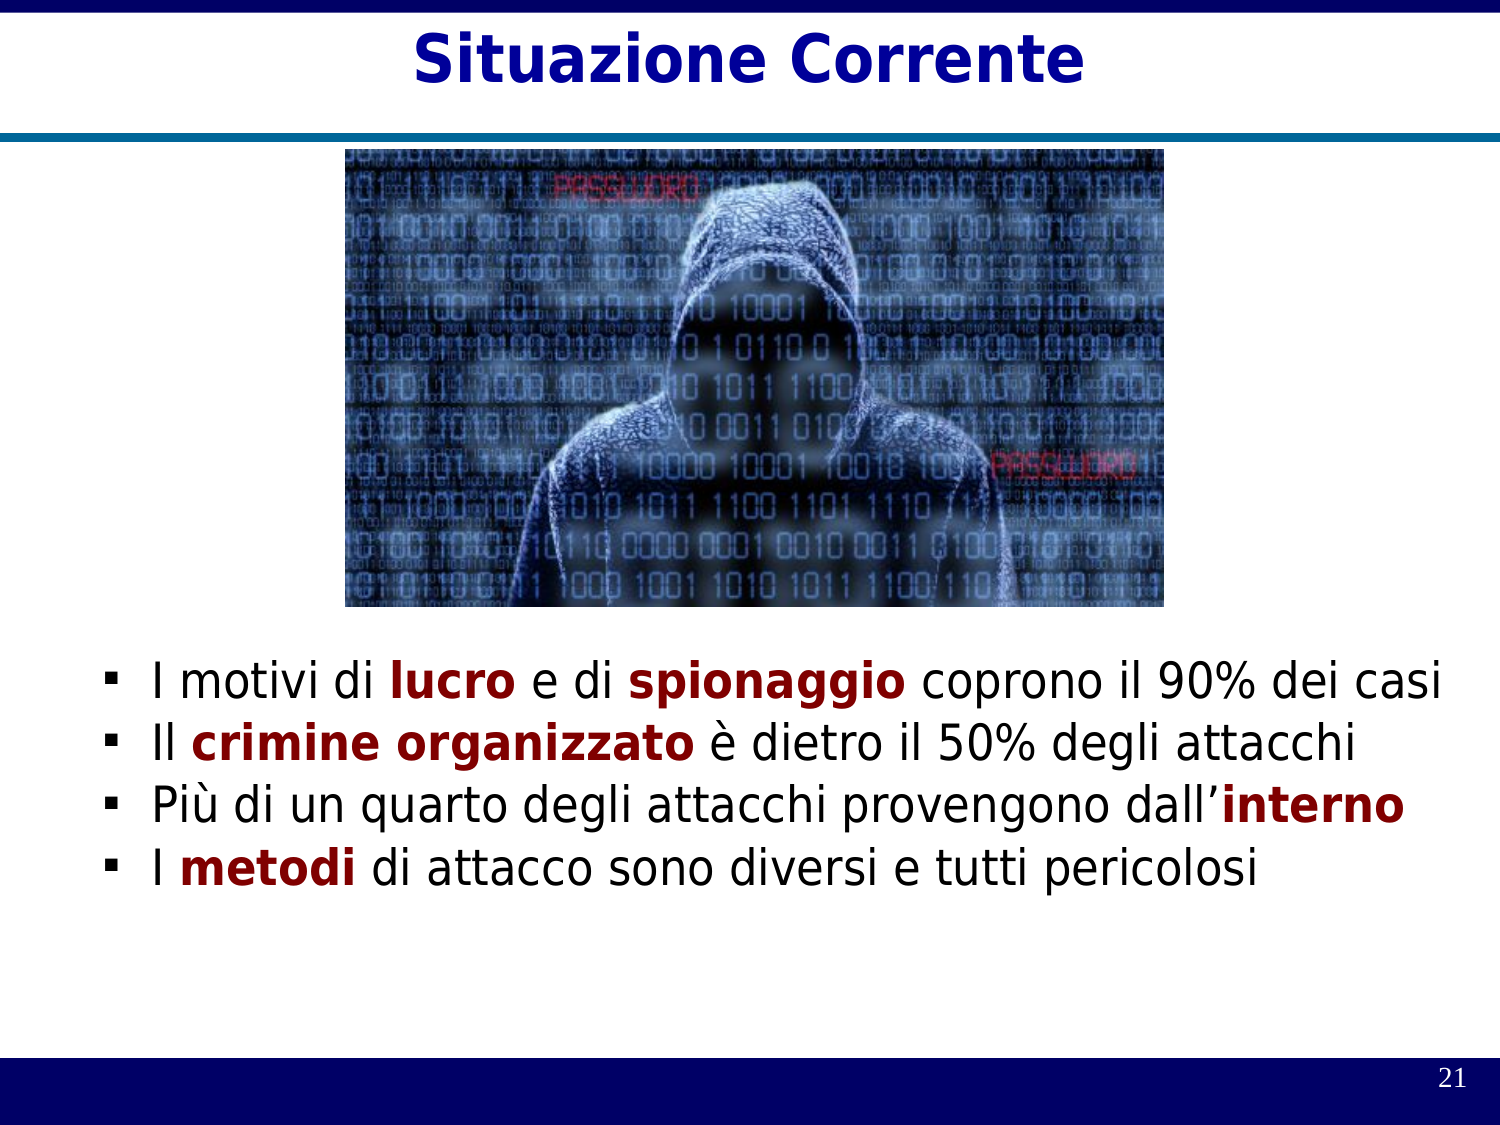

# Situazione Corrente
I motivi di lucro e di spionaggio coprono il 90% dei casi
Il crimine organizzato è dietro il 50% degli attacchi
Più di un quarto degli attacchi provengono dall’interno
I metodi di attacco sono diversi e tutti pericolosi